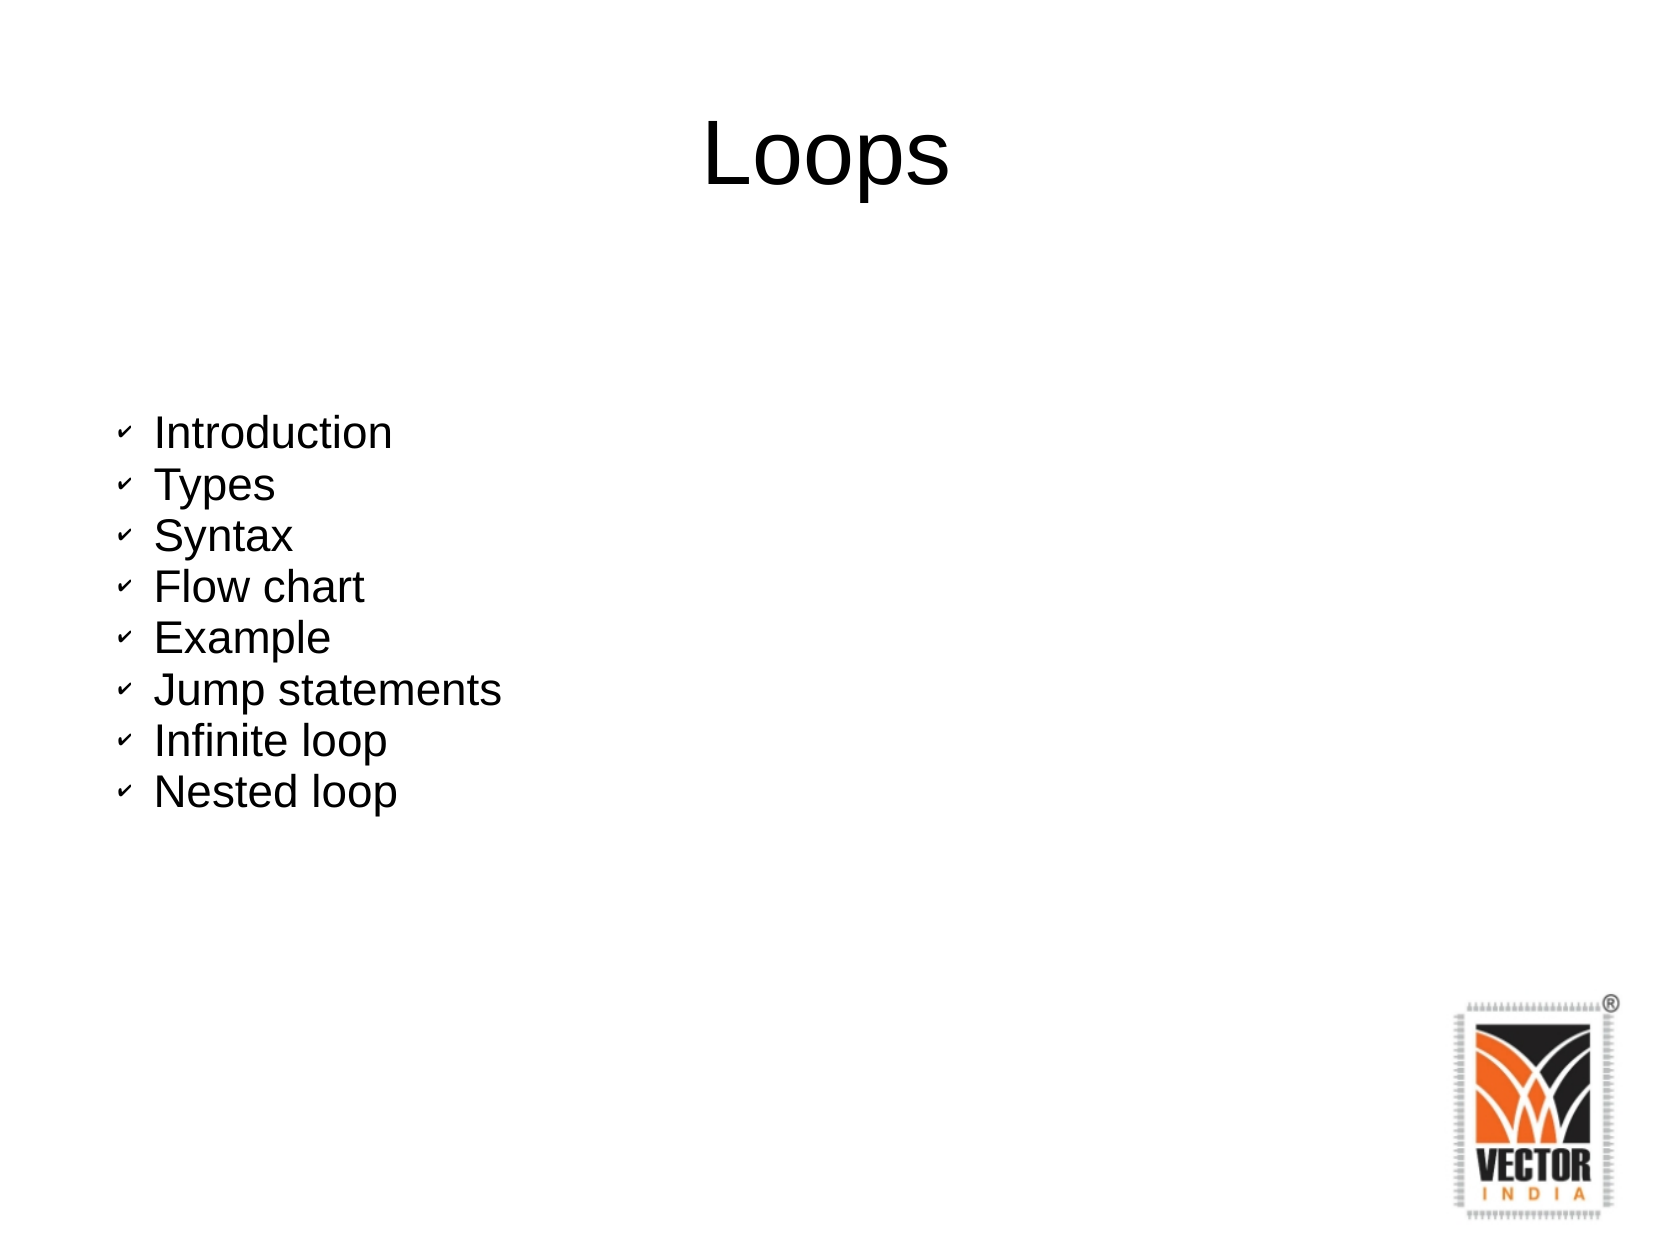

# Loops
Introduction
Types
Syntax
Flow chart
Example
Jump statements
Infinite loop
Nested loop